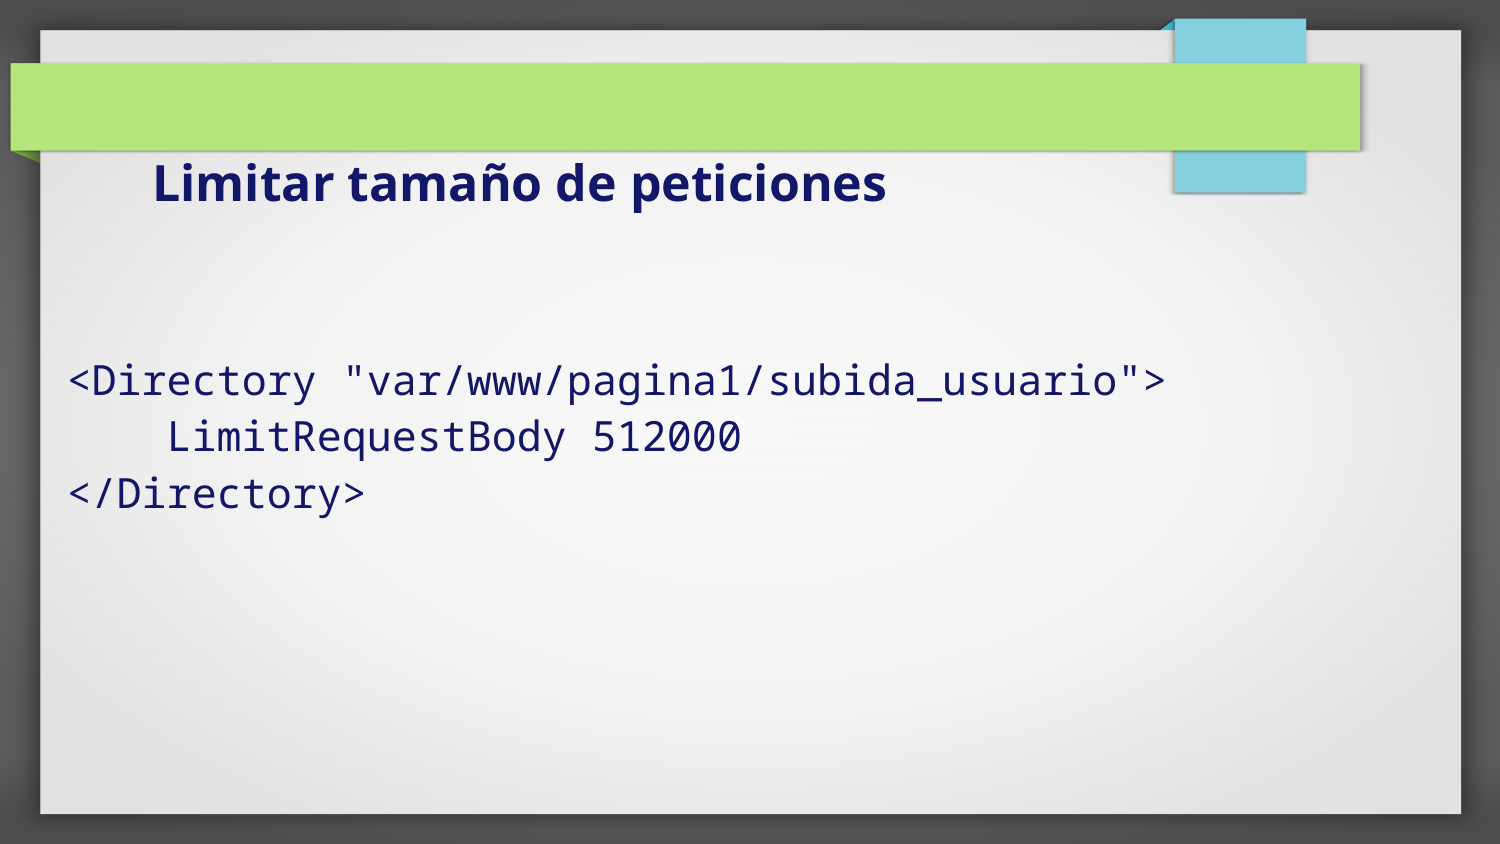

# Limitar tamaño de peticiones
<Directory "var/www/pagina1/subida_usuario">
 LimitRequestBody 512000
</Directory>